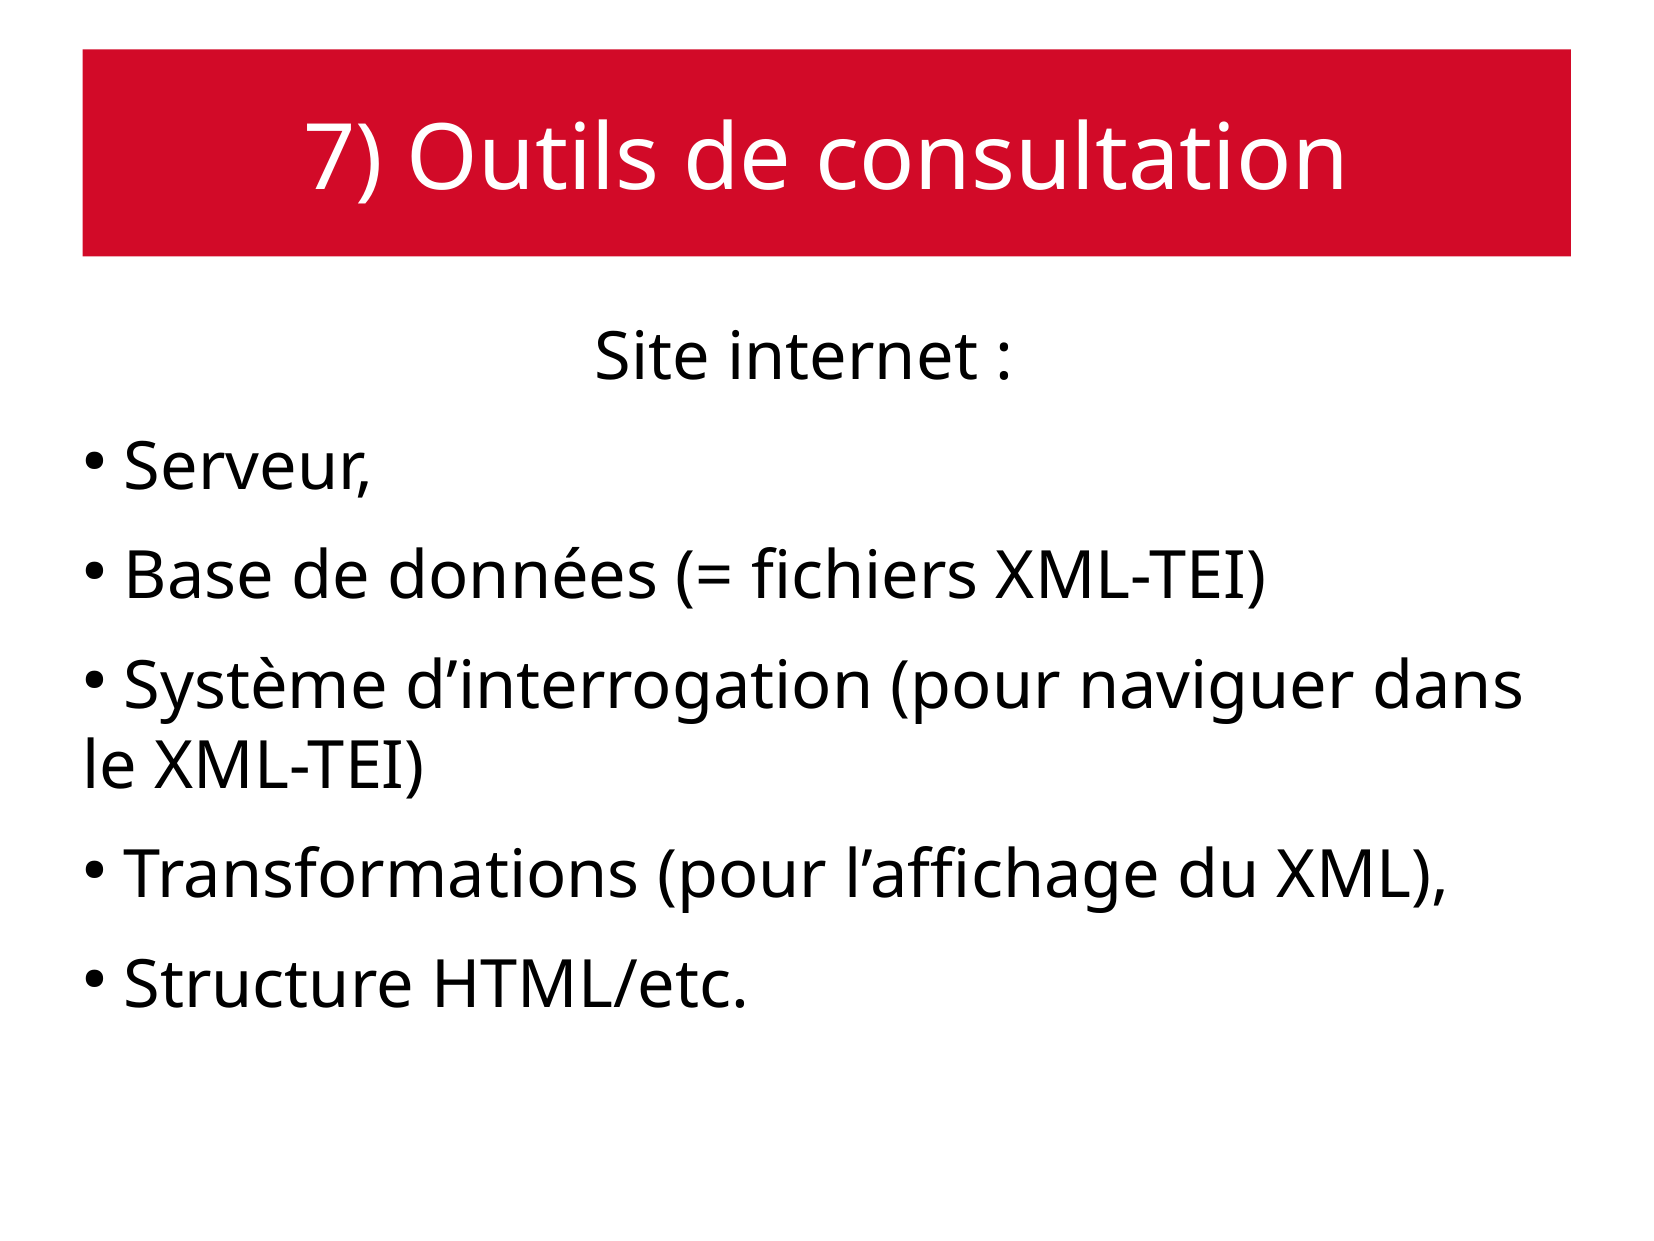

# 7) Outils de consultation
Site internet :
 Serveur,
 Base de données (= fichiers XML-TEI)
 Système d’interrogation (pour naviguer dans le XML-TEI)
 Transformations (pour l’affichage du XML),
 Structure HTML/etc.